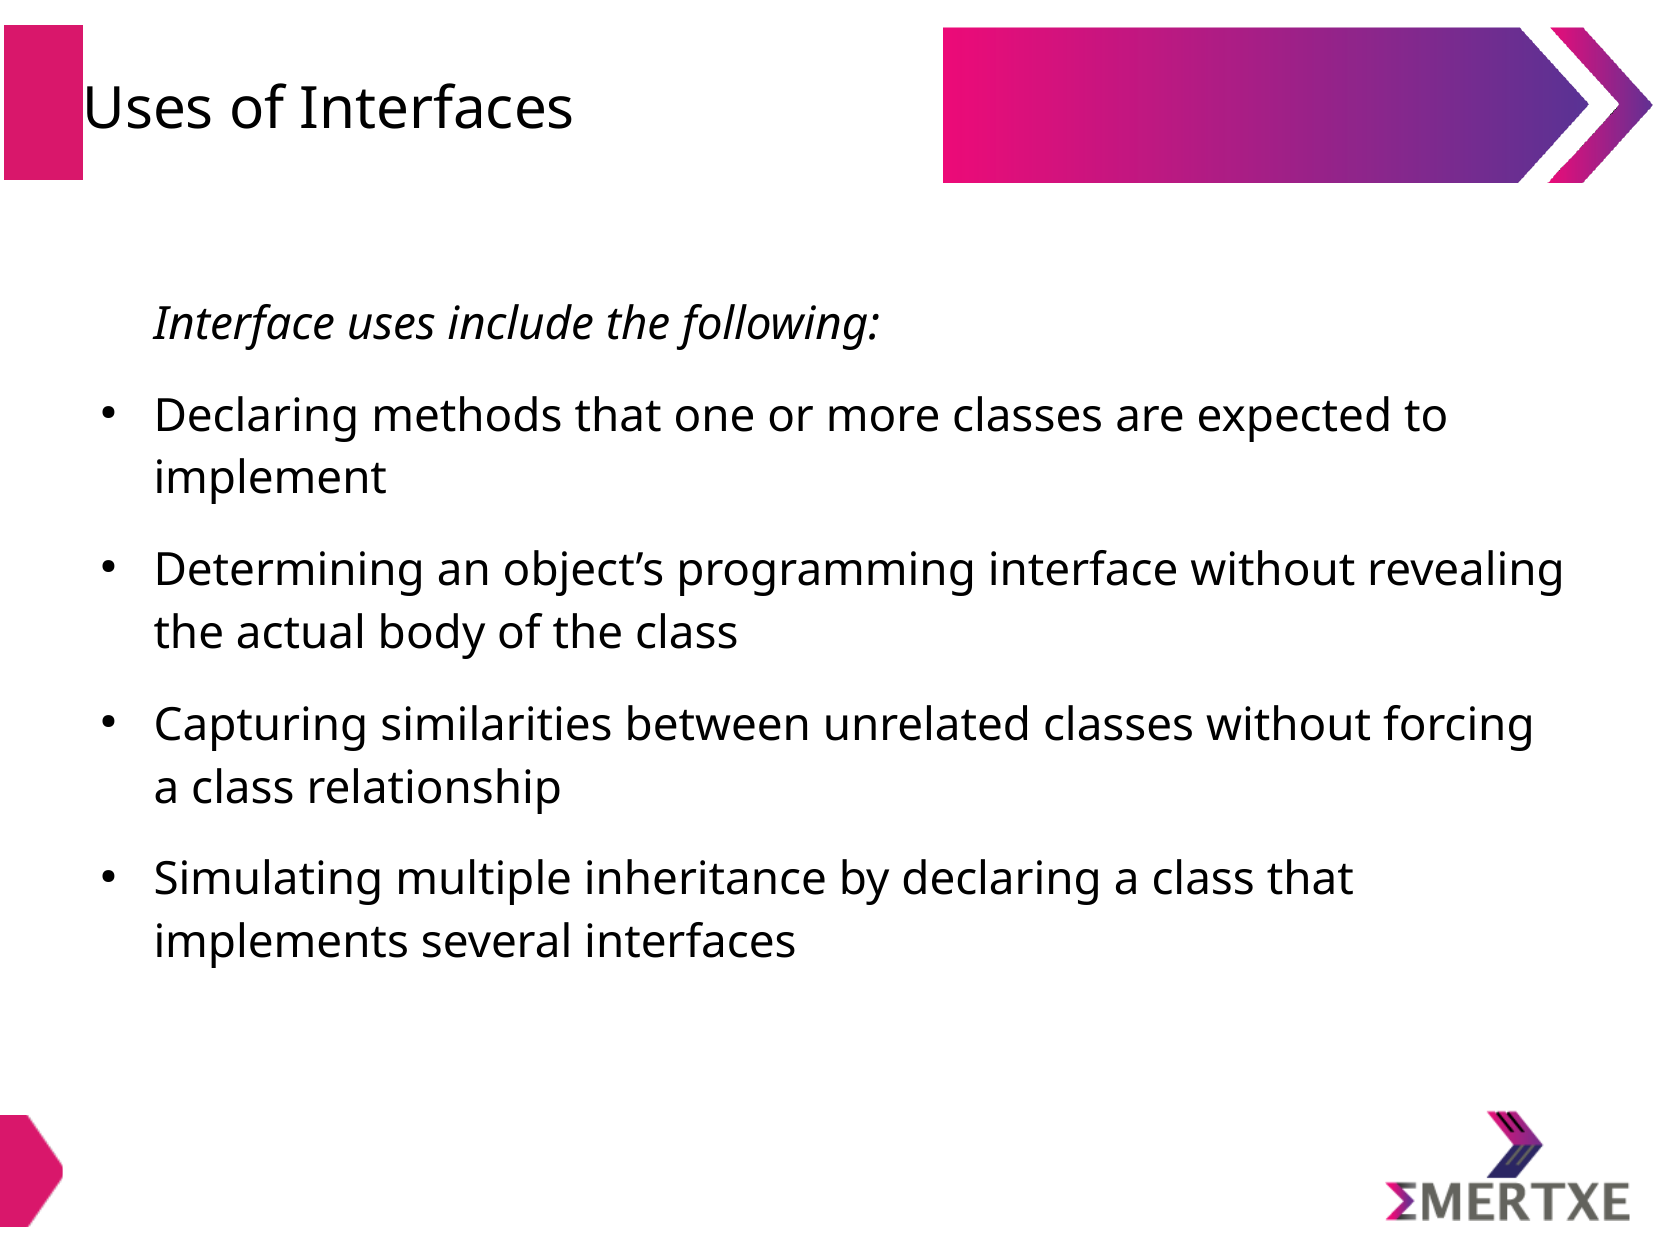

# Uses of Interfaces
Interface uses include the following:
Declaring methods that one or more classes are expected to implement
Determining an object’s programming interface without revealing the actual body of the class
Capturing similarities between unrelated classes without forcing a class relationship
Simulating multiple inheritance by declaring a class that implements several interfaces